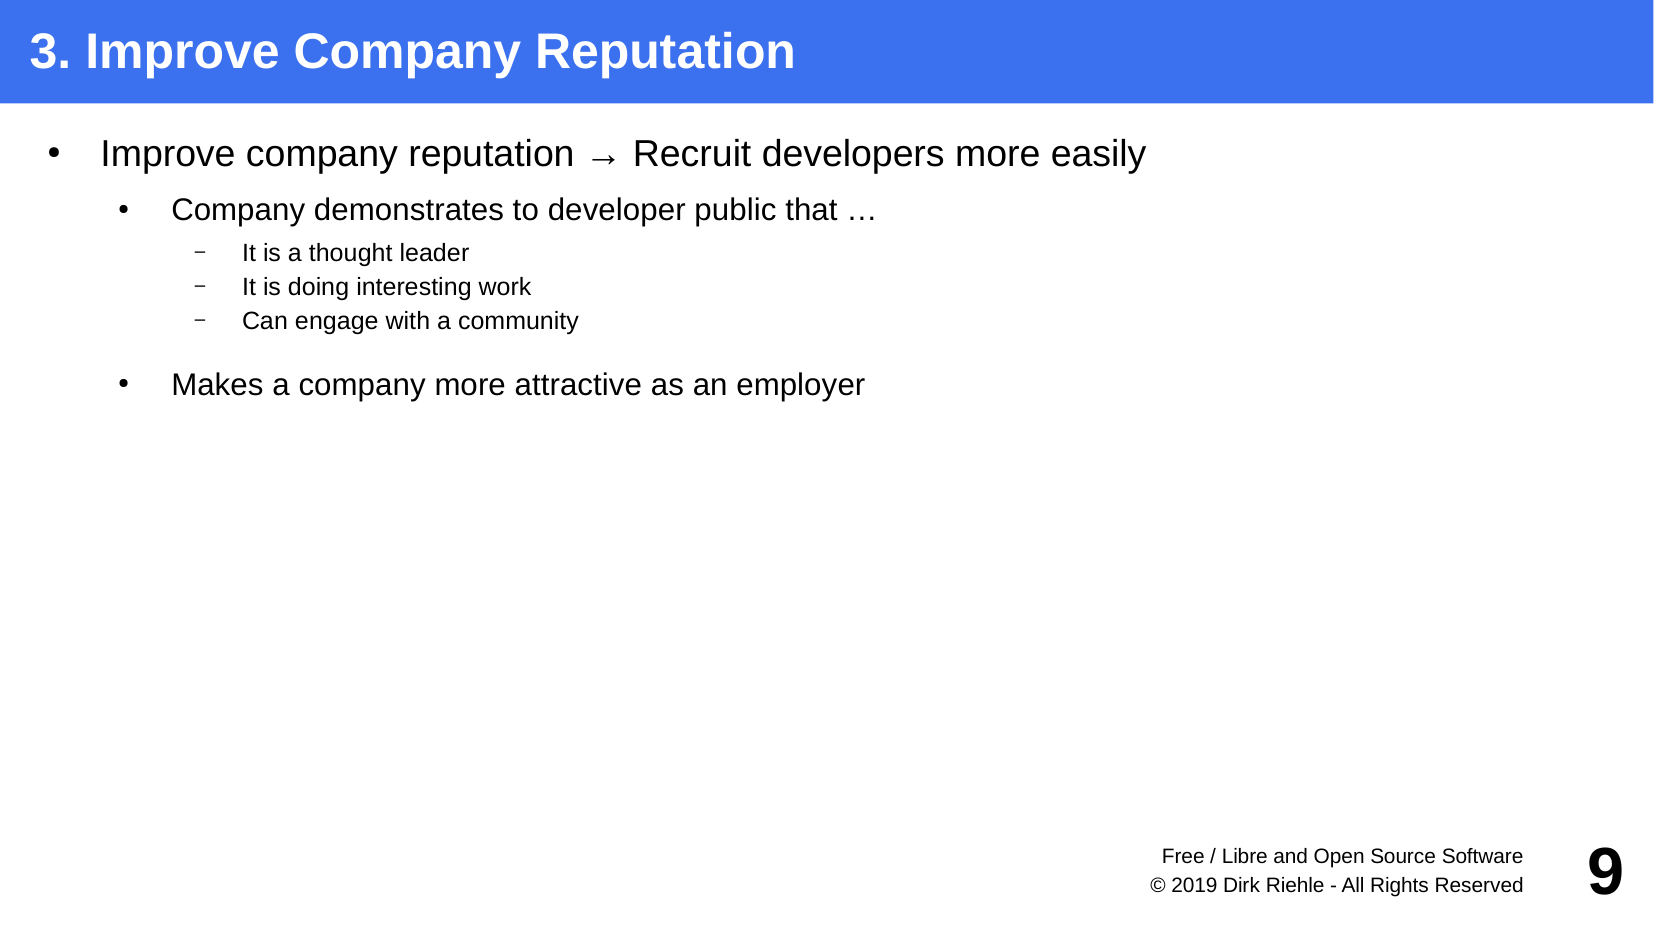

# 3. Improve Company Reputation
Improve company reputation → Recruit developers more easily
Company demonstrates to developer public that …
It is a thought leader
It is doing interesting work
Can engage with a community
Makes a company more attractive as an employer
Free / Libre and Open Source Software
9
© 2019 Dirk Riehle - All Rights Reserved